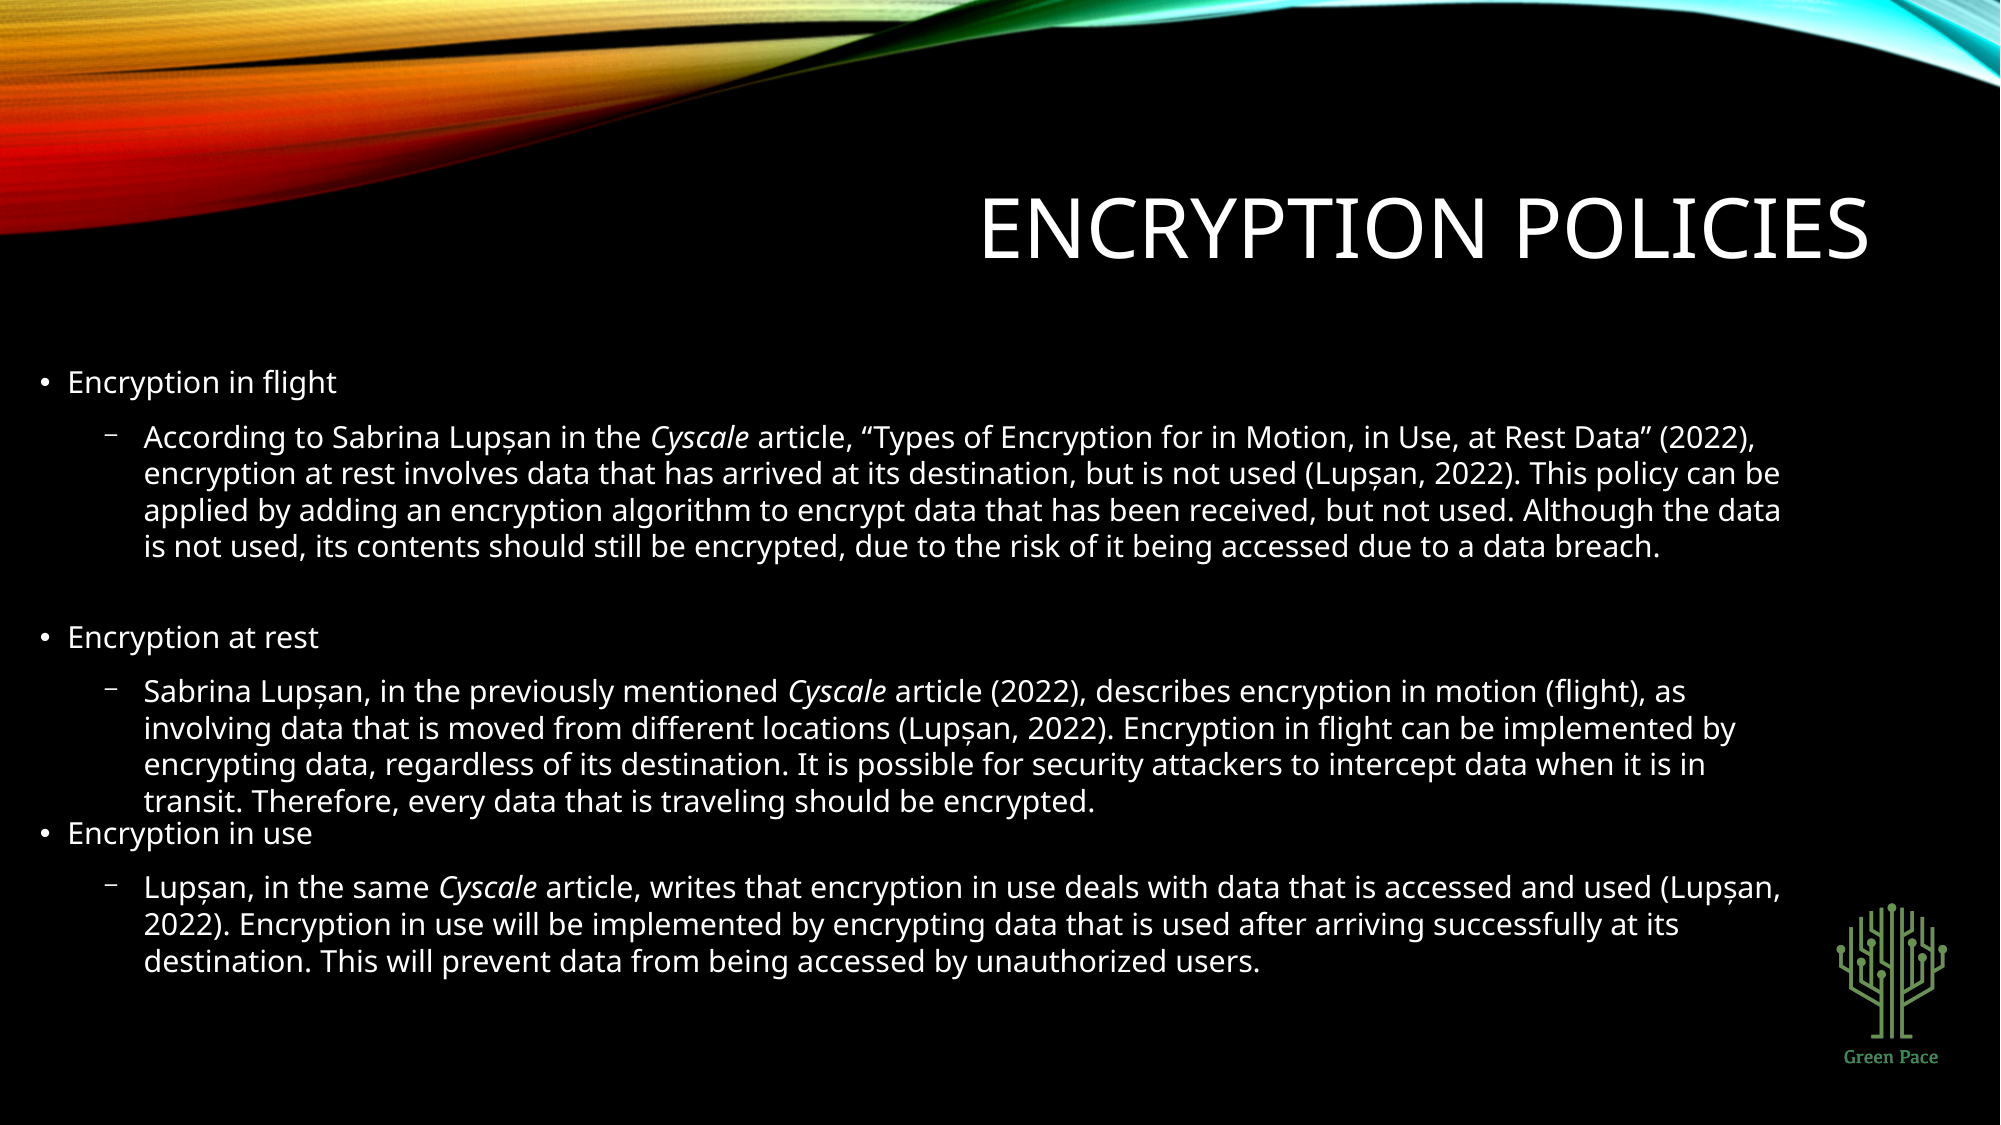

# ENCRYPTION POLICIES
Encryption in flight
According to Sabrina Lupșan in the Cyscale article, “Types of Encryption for in Motion, in Use, at Rest Data” (2022), encryption at rest involves data that has arrived at its destination, but is not used (Lupșan, 2022). This policy can be applied by adding an encryption algorithm to encrypt data that has been received, but not used. Although the data is not used, its contents should still be encrypted, due to the risk of it being accessed due to a data breach.
Encryption at rest
Sabrina Lupșan, in the previously mentioned Cyscale article (2022), describes encryption in motion (flight), as involving data that is moved from different locations (Lupșan, 2022). Encryption in flight can be implemented by encrypting data, regardless of its destination. It is possible for security attackers to intercept data when it is in transit. Therefore, every data that is traveling should be encrypted.
Encryption in use
Lupșan, in the same Cyscale article, writes that encryption in use deals with data that is accessed and used (Lupșan, 2022). Encryption in use will be implemented by encrypting data that is used after arriving successfully at its destination. This will prevent data from being accessed by unauthorized users.